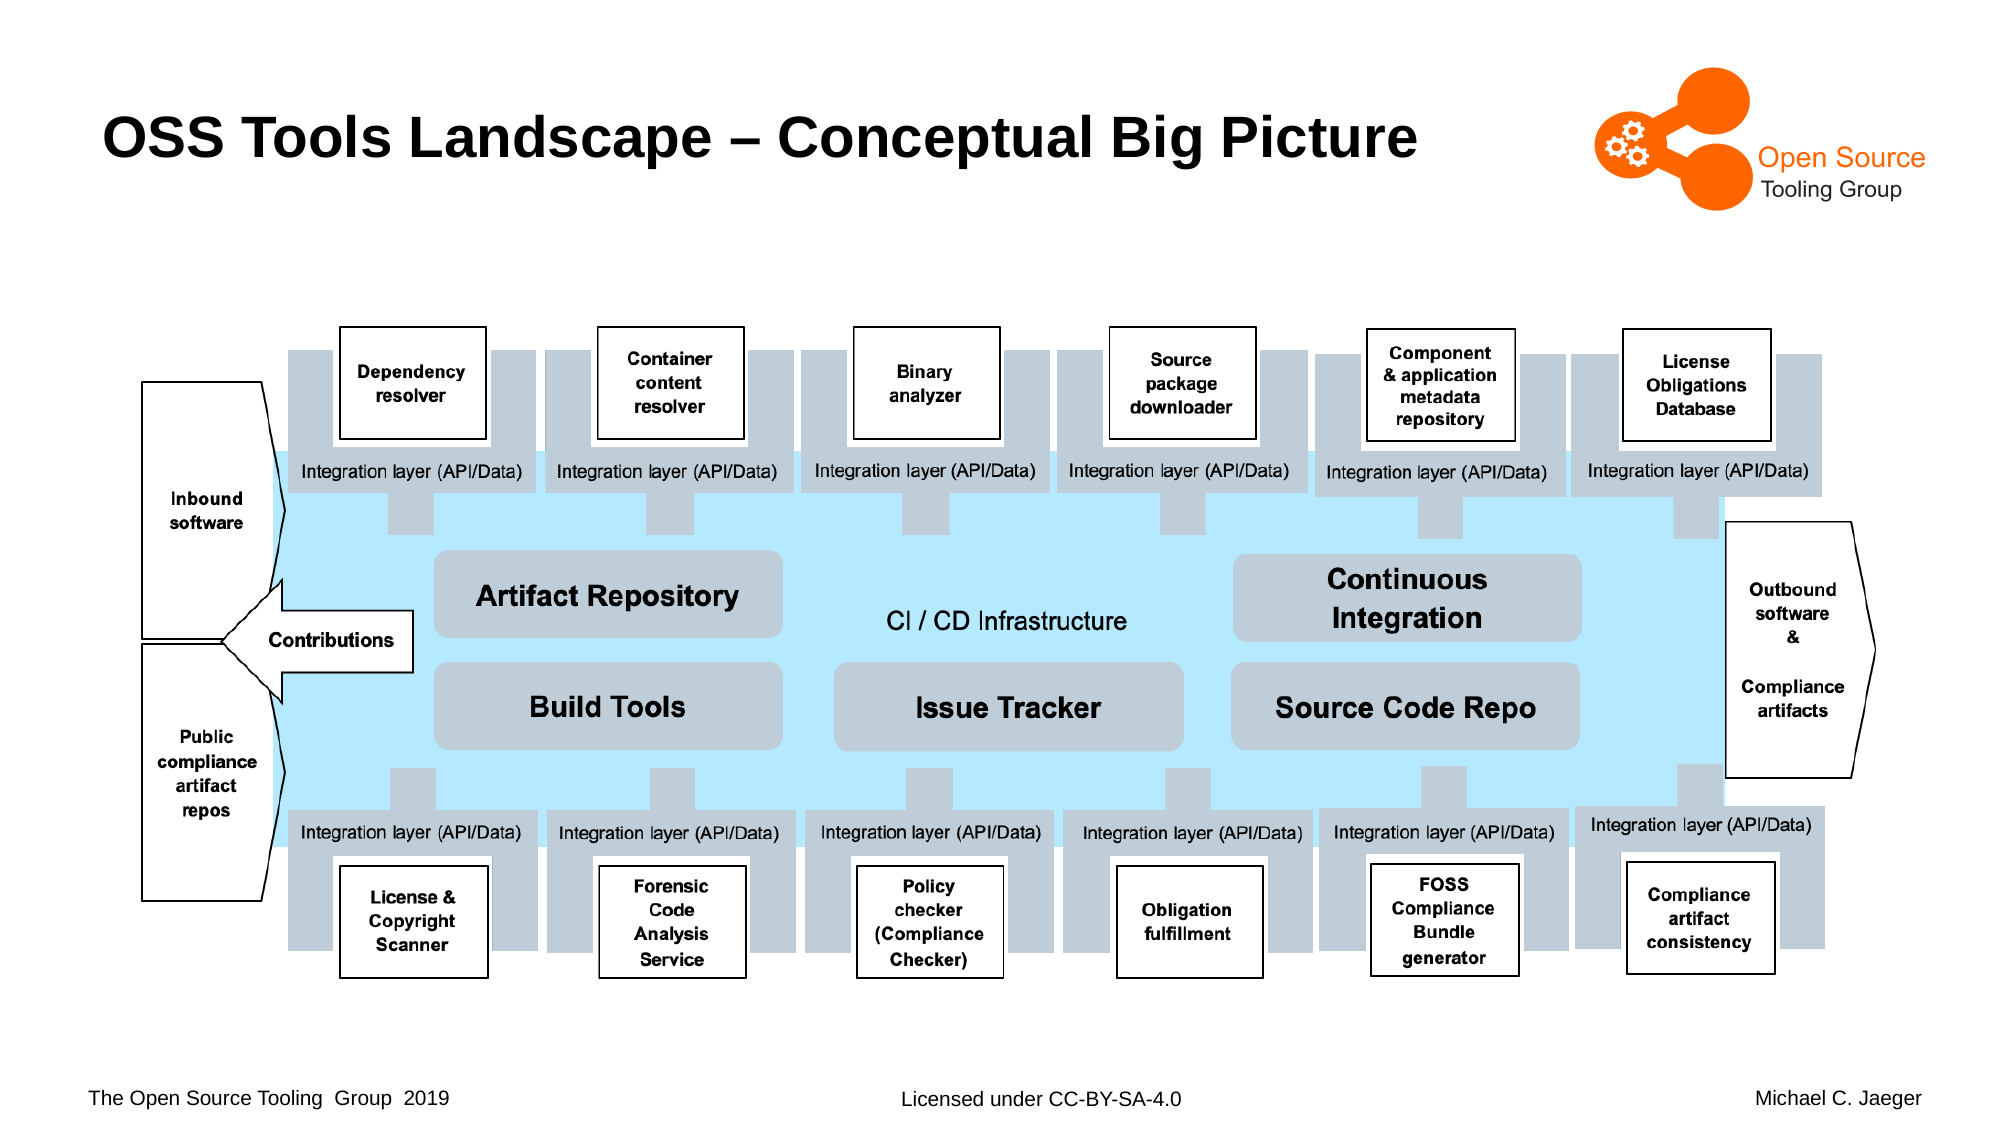

# OSS Tools Landscape – Conceptual Big Picture